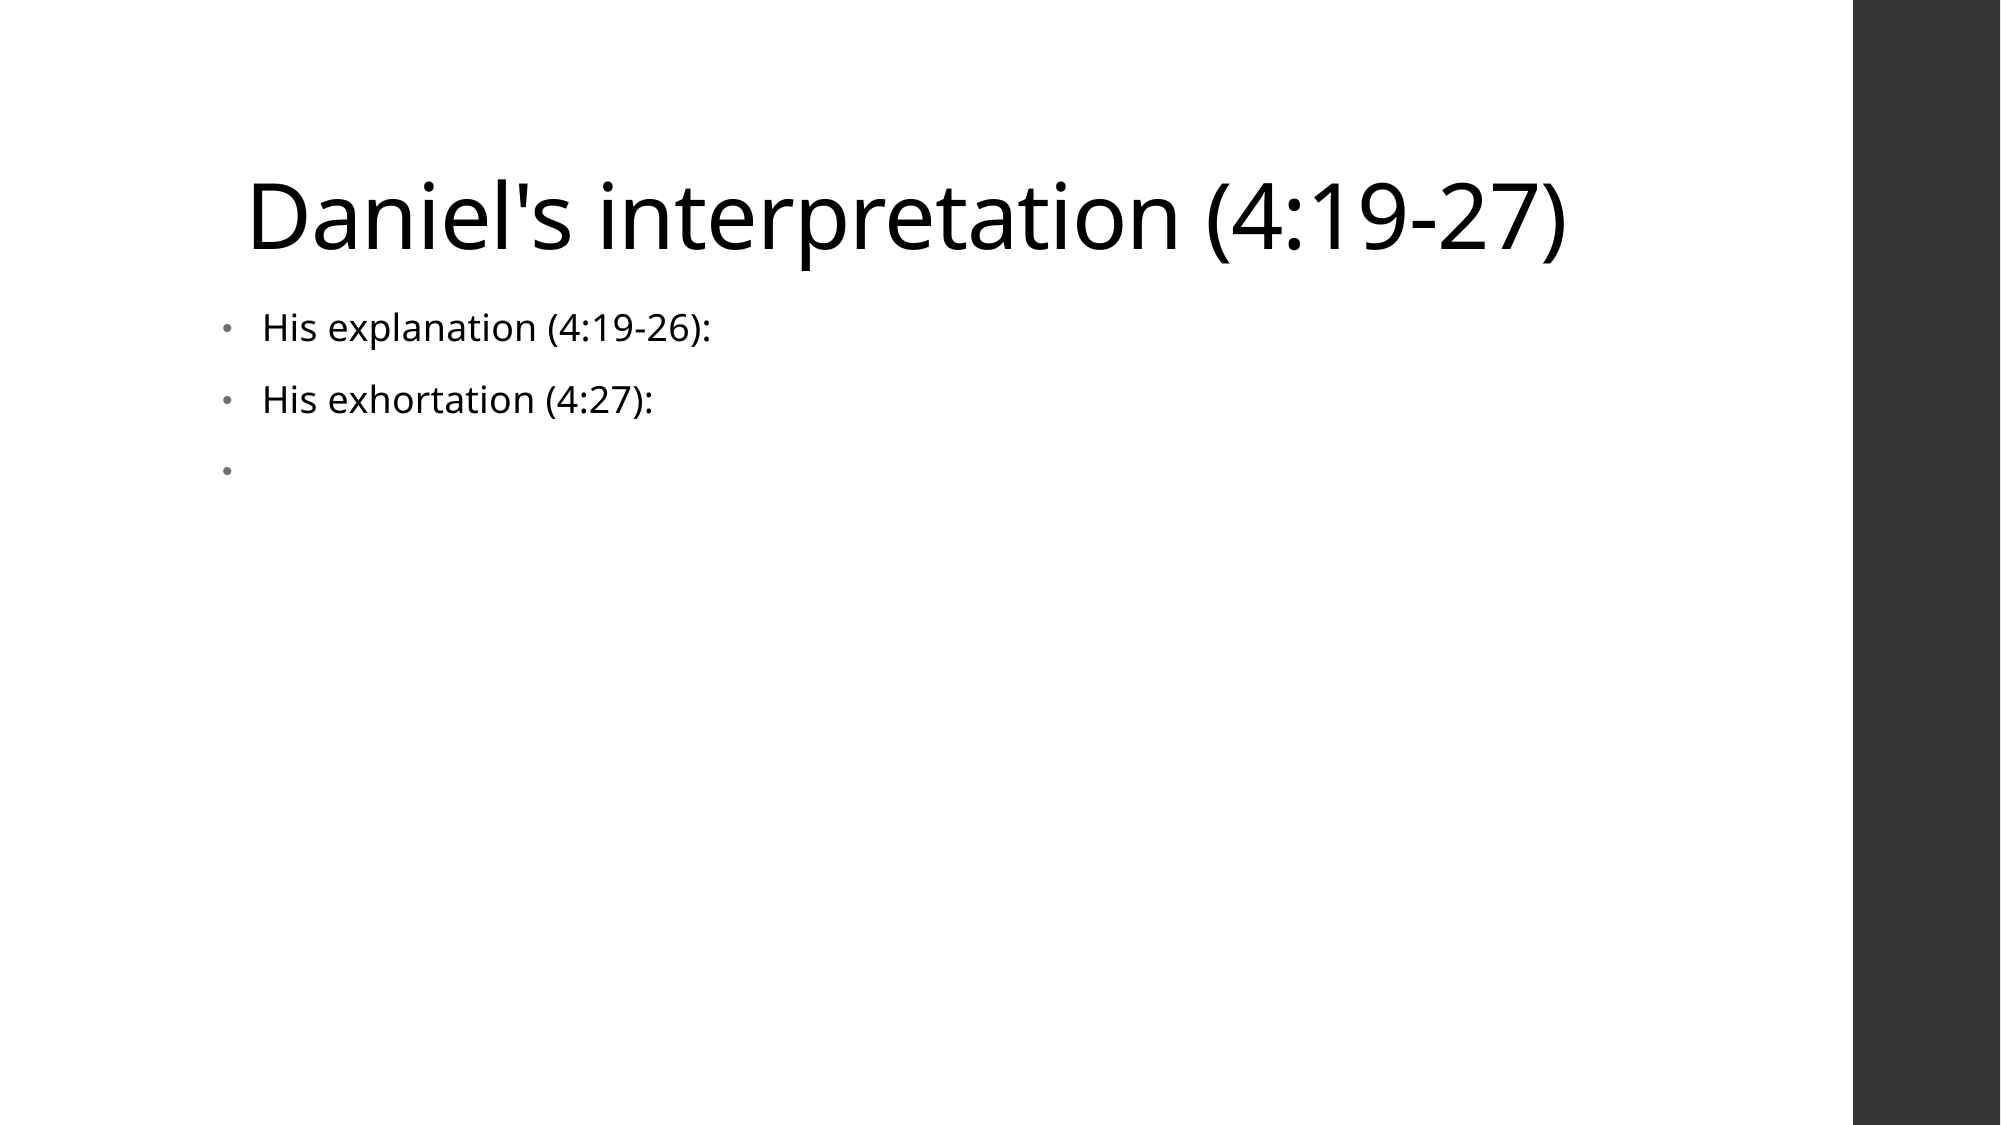

# Daniel's interpretation (4:19-27)
 His explanation (4:19-26):
 His exhortation (4:27):